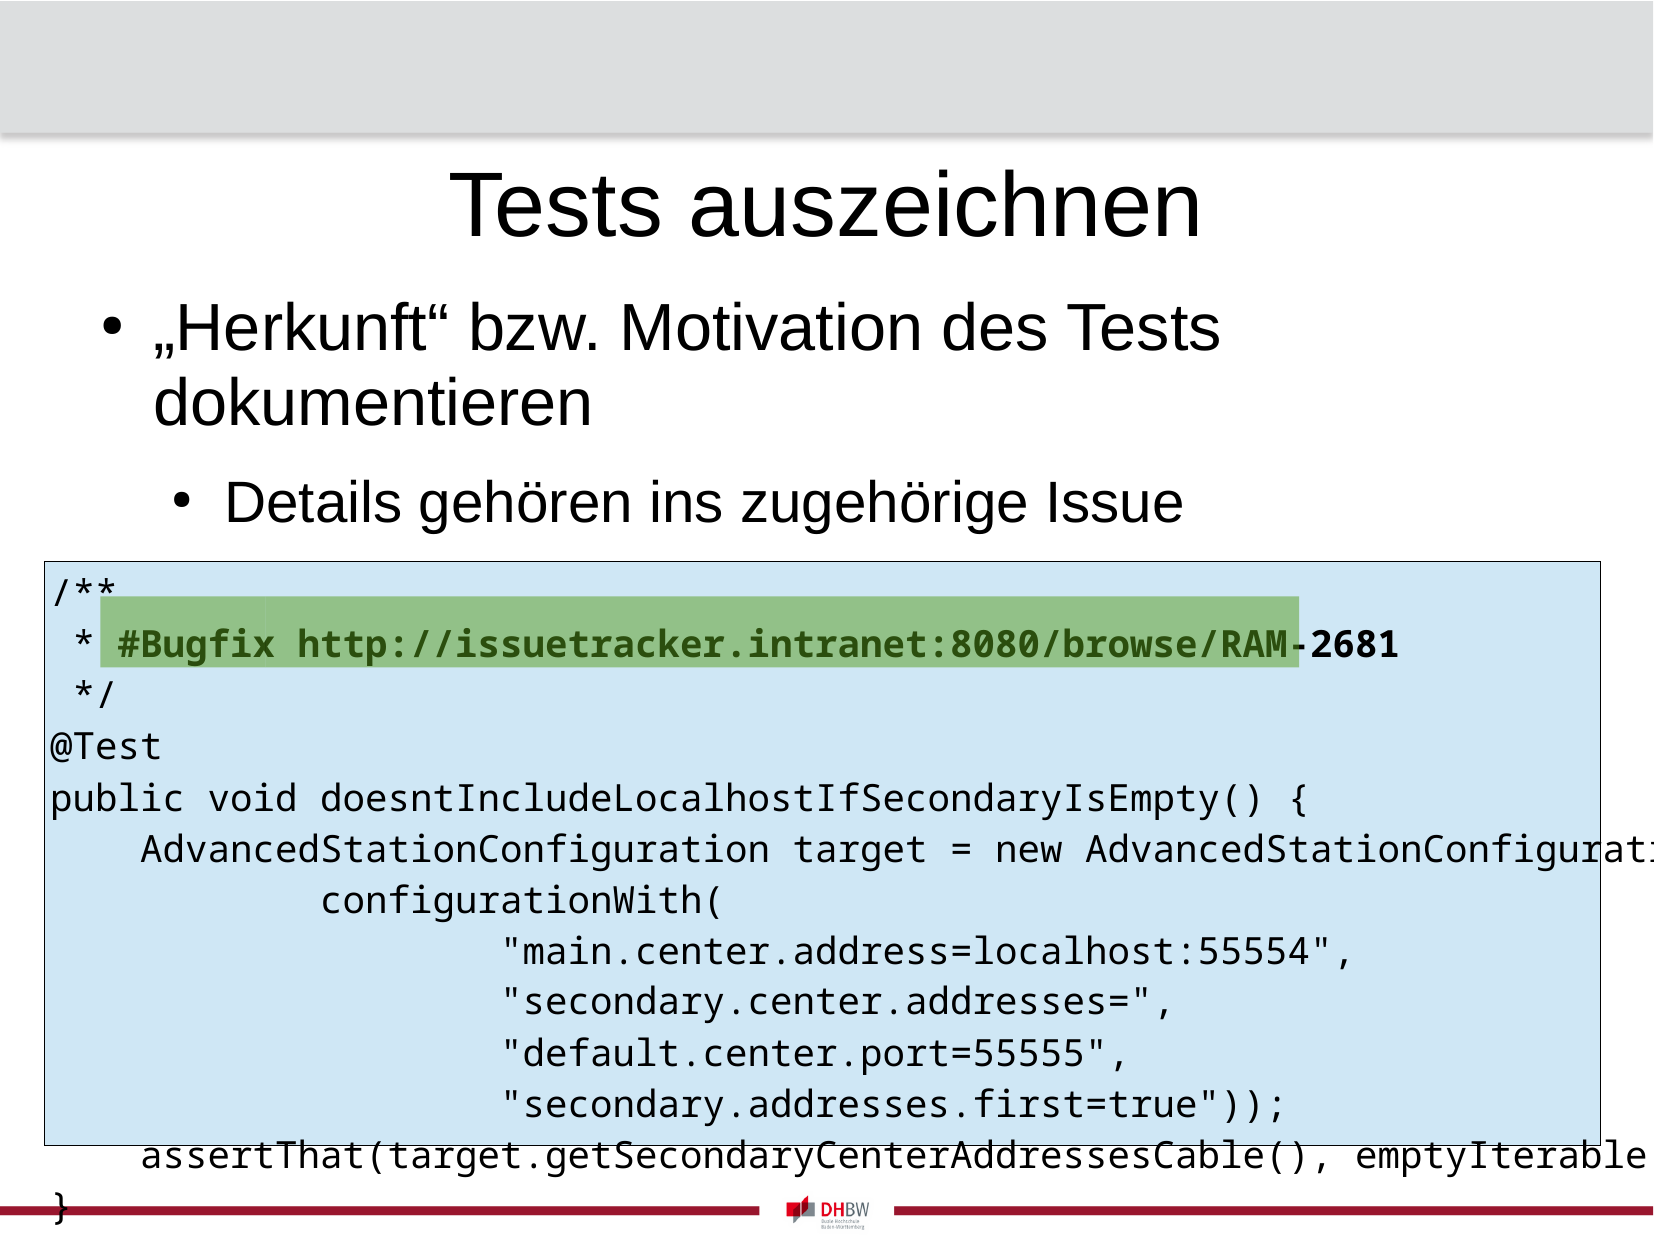

# Tests auszeichnen
„Herkunft“ bzw. Motivation des Tests dokumentieren
Details gehören ins zugehörige Issue
/**
 * #Bugfix http://issuetracker.intranet:8080/browse/RAM-2681
 */
@Test
public void doesntIncludeLocalhostIfSecondaryIsEmpty() {
 AdvancedStationConfiguration target = new AdvancedStationConfiguration(
 configurationWith(
 "main.center.address=localhost:55554",
 "secondary.center.addresses=",
 "default.center.port=55555",
 "secondary.addresses.first=true"));
 assertThat(target.getSecondaryCenterAddressesCable(), emptyIterable());
}